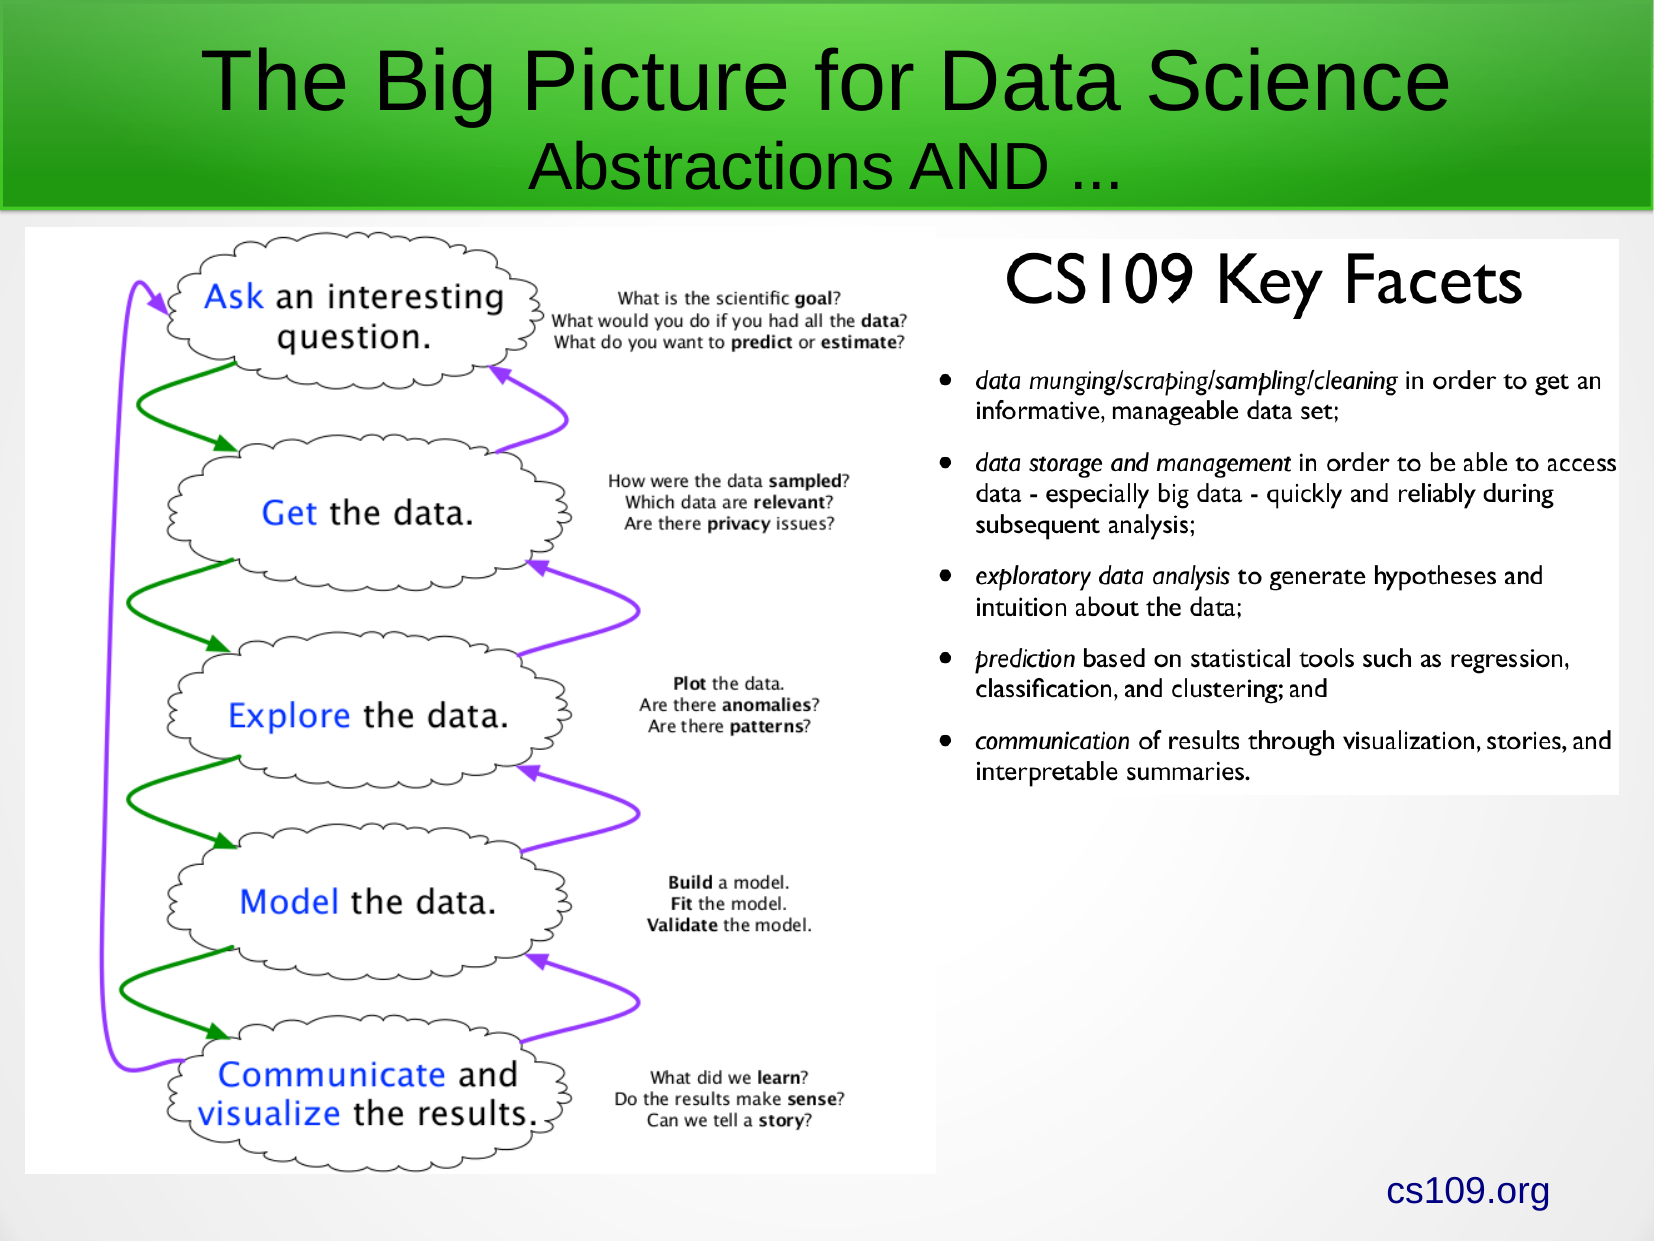

# The Big Picture for Data Science Abstractions AND ...
cs109.org